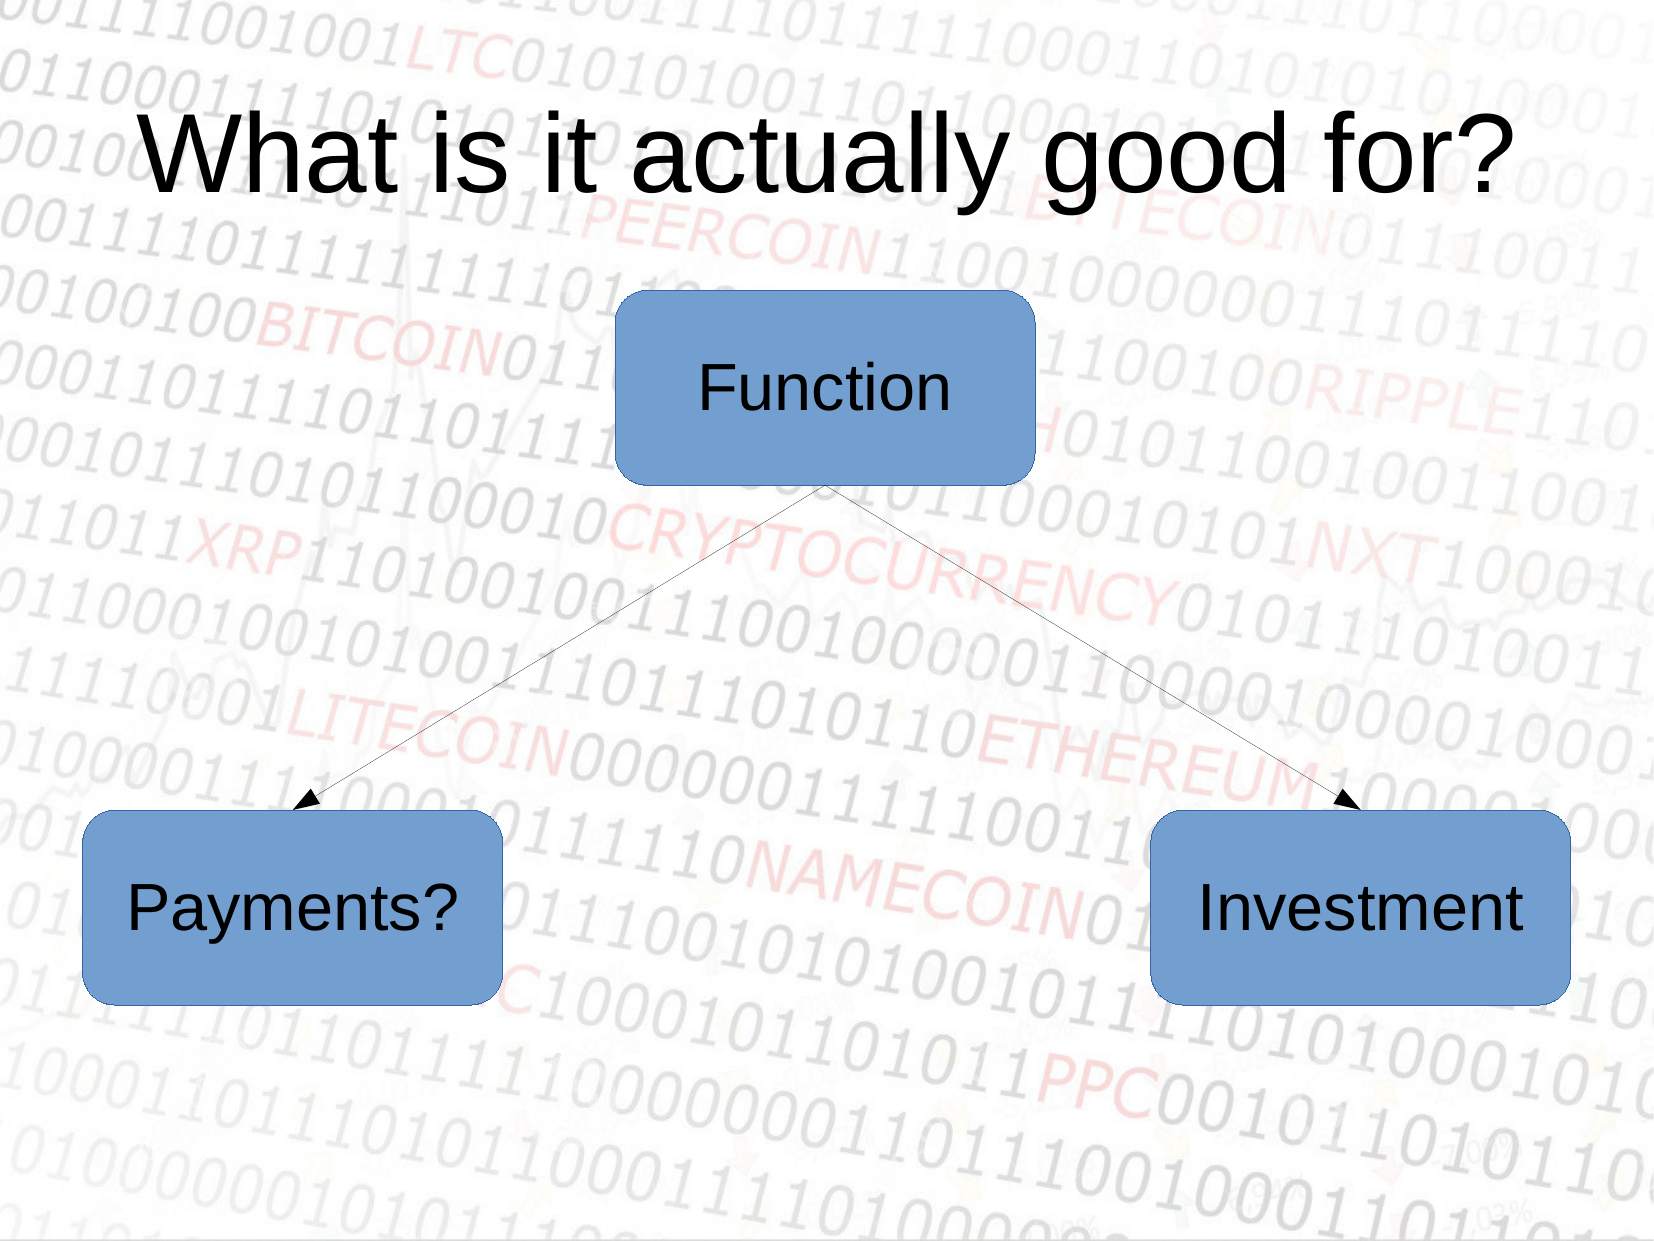

# What is it actually good for?
Function
Payments?
Investment